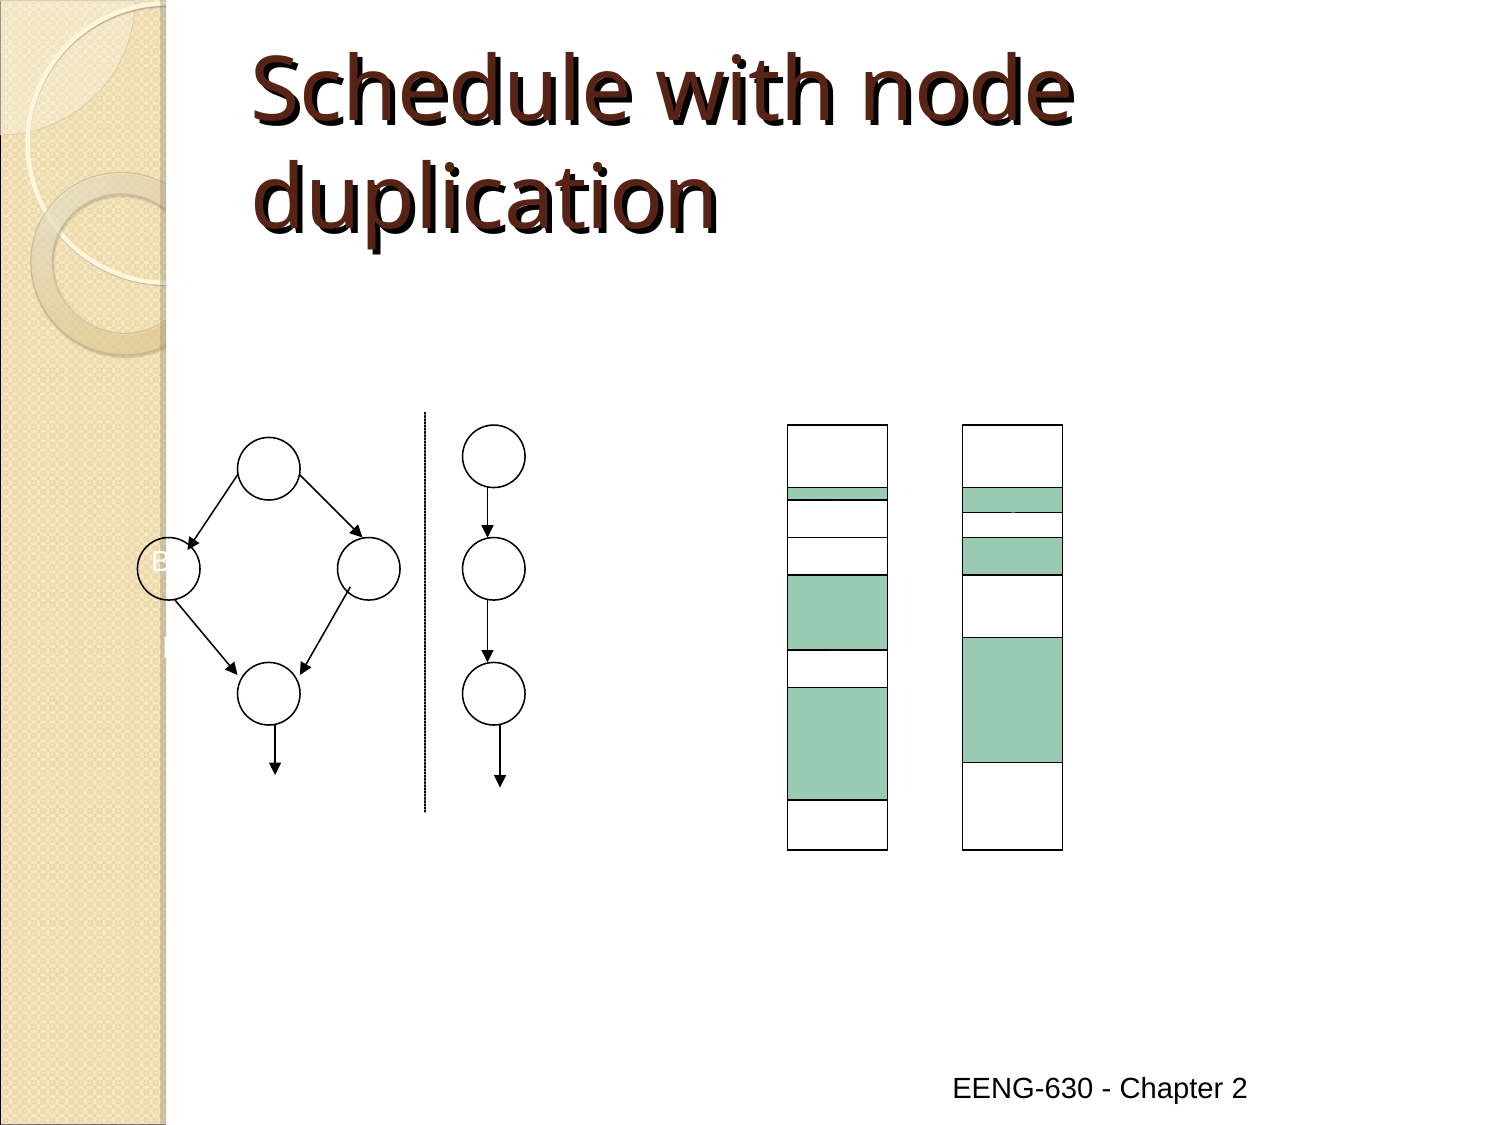

# Schedule with node duplication
P2
P1
P2
P1
A,4
A’,4
A
A
4
4
a,1
a,1
a,1
B
6
C
6
B,1
C,1
C
C’,1
7
E
c,1
9
b,1
c,1
D
10
D,2
E,2
13
14
EENG-630 - Chapter 2